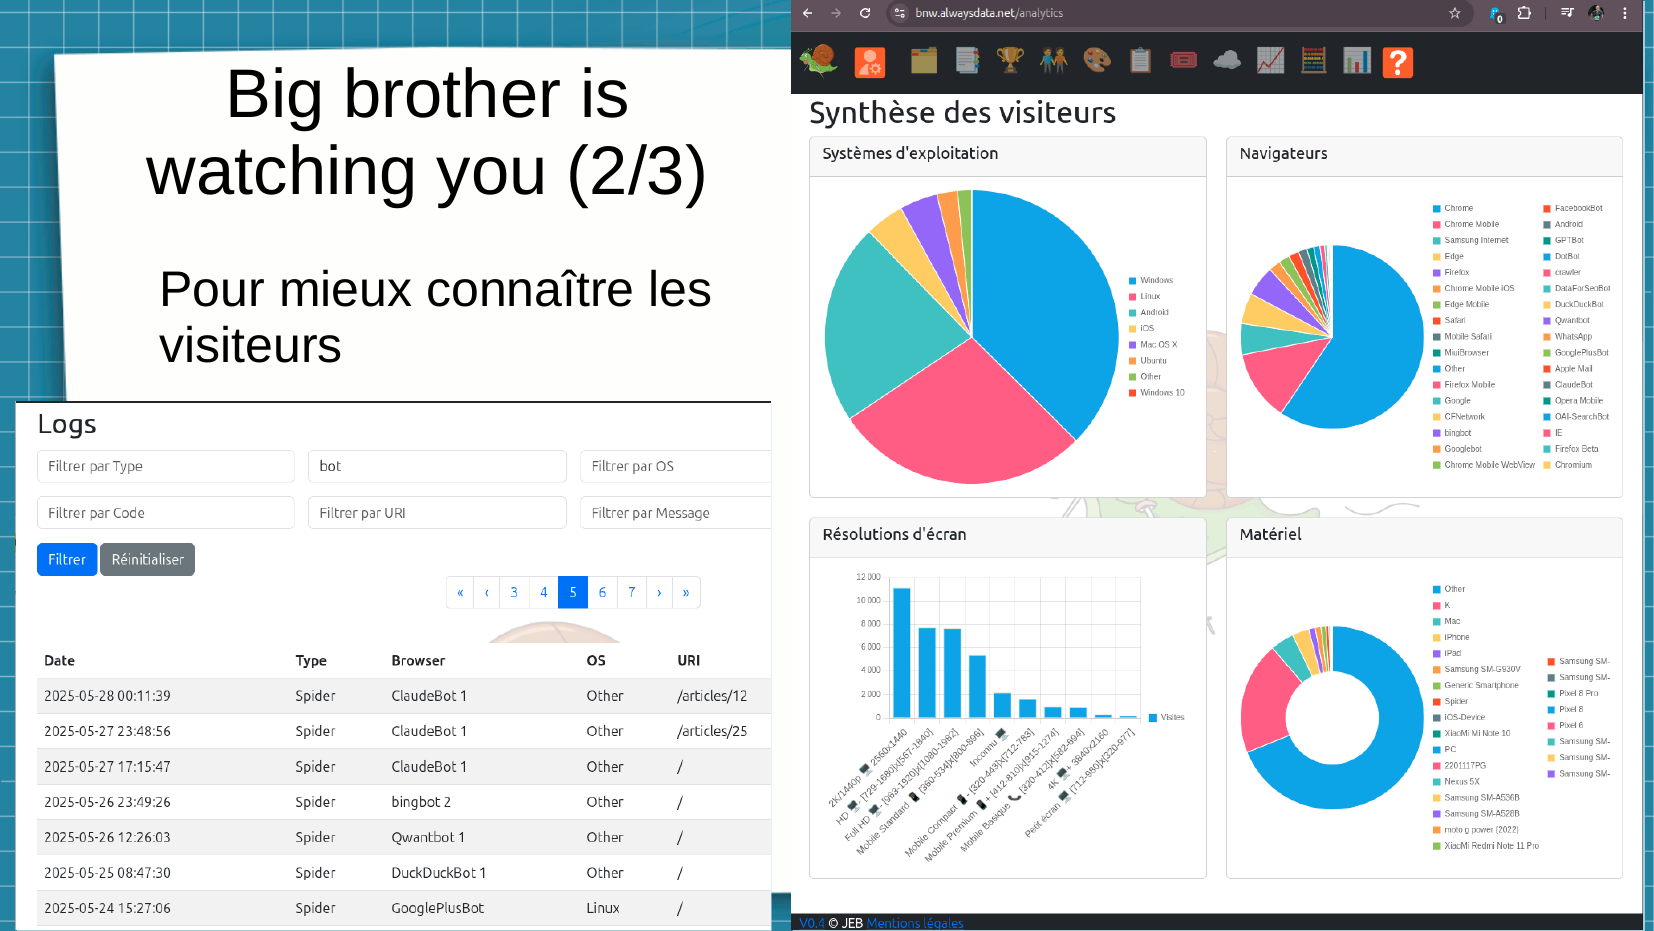

# Big brother is watching you (2/3)
Pour mieux connaître les visiteurs